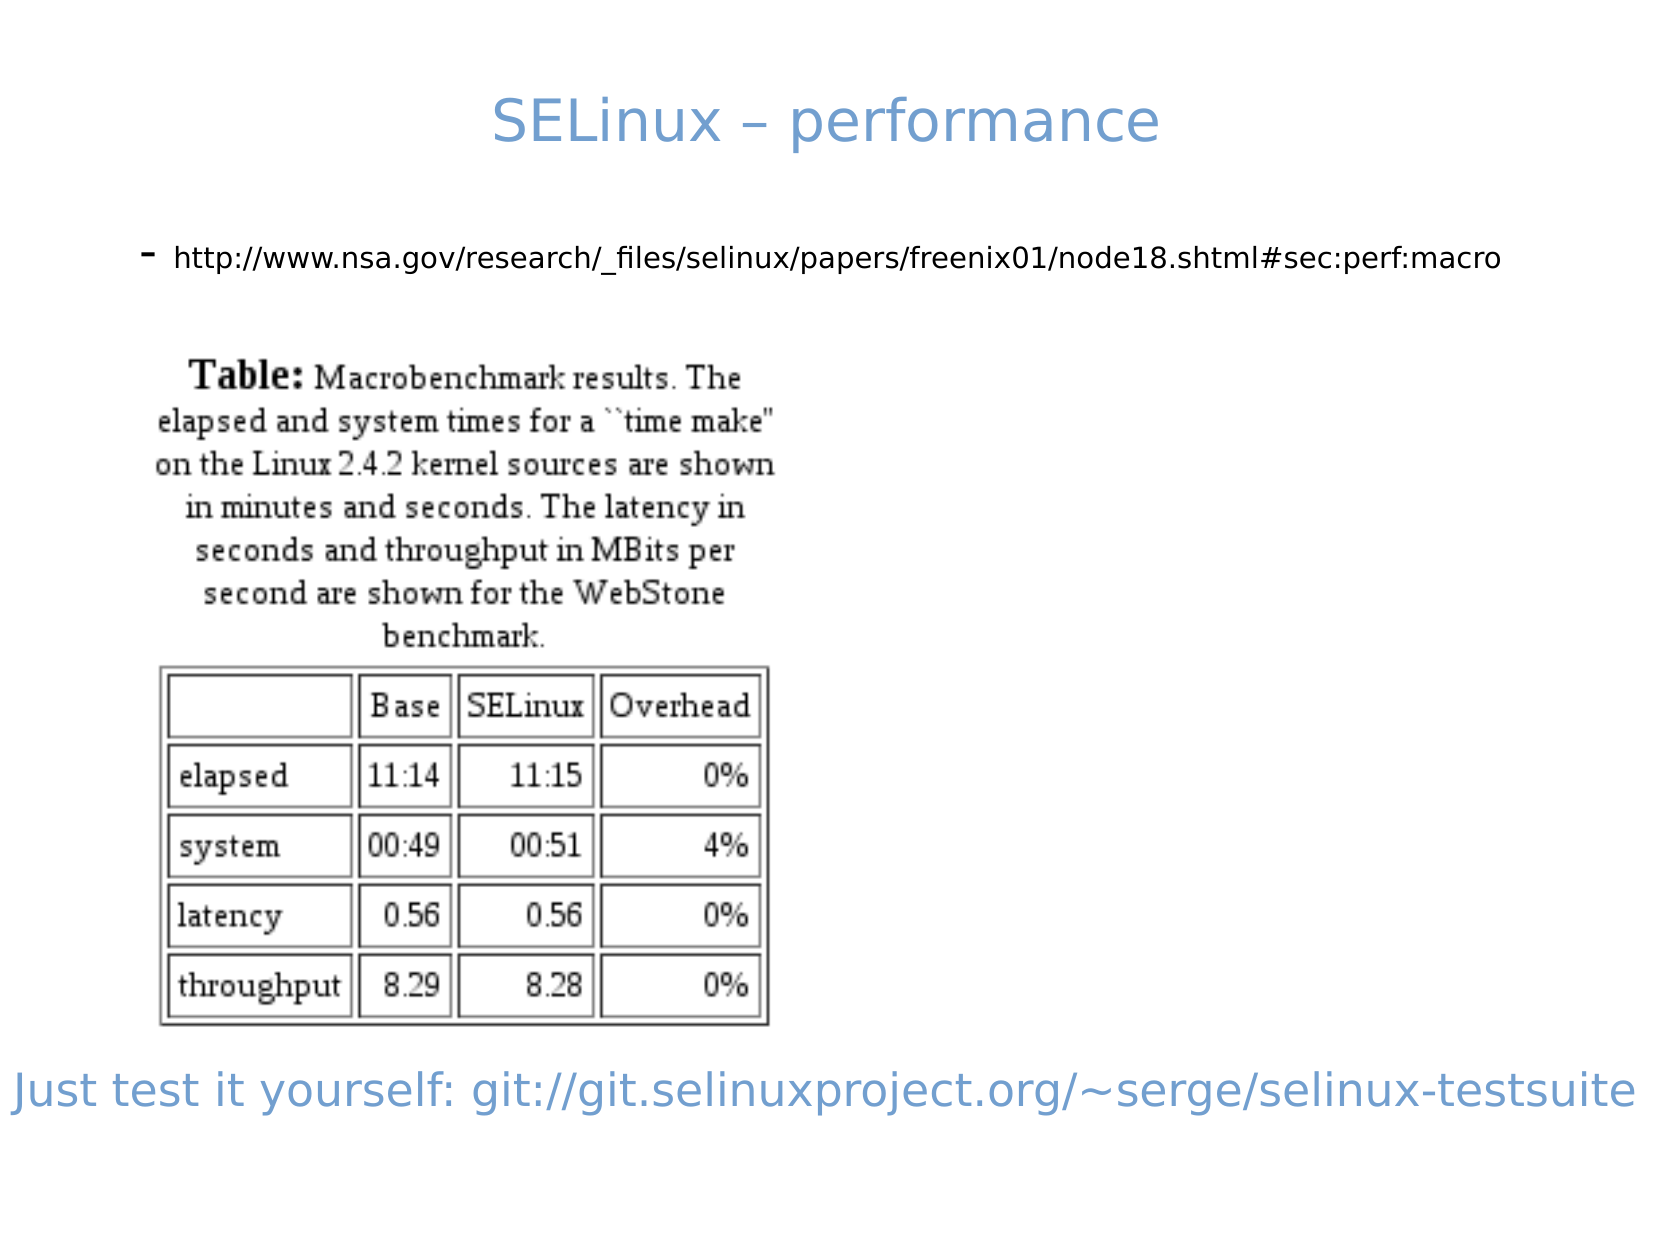

SELinux – performance
	- http://www.nsa.gov/research/_files/selinux/papers/freenix01/node18.shtml#sec:perf:macro
Just test it yourself: git://git.selinuxproject.org/~serge/selinux-testsuite